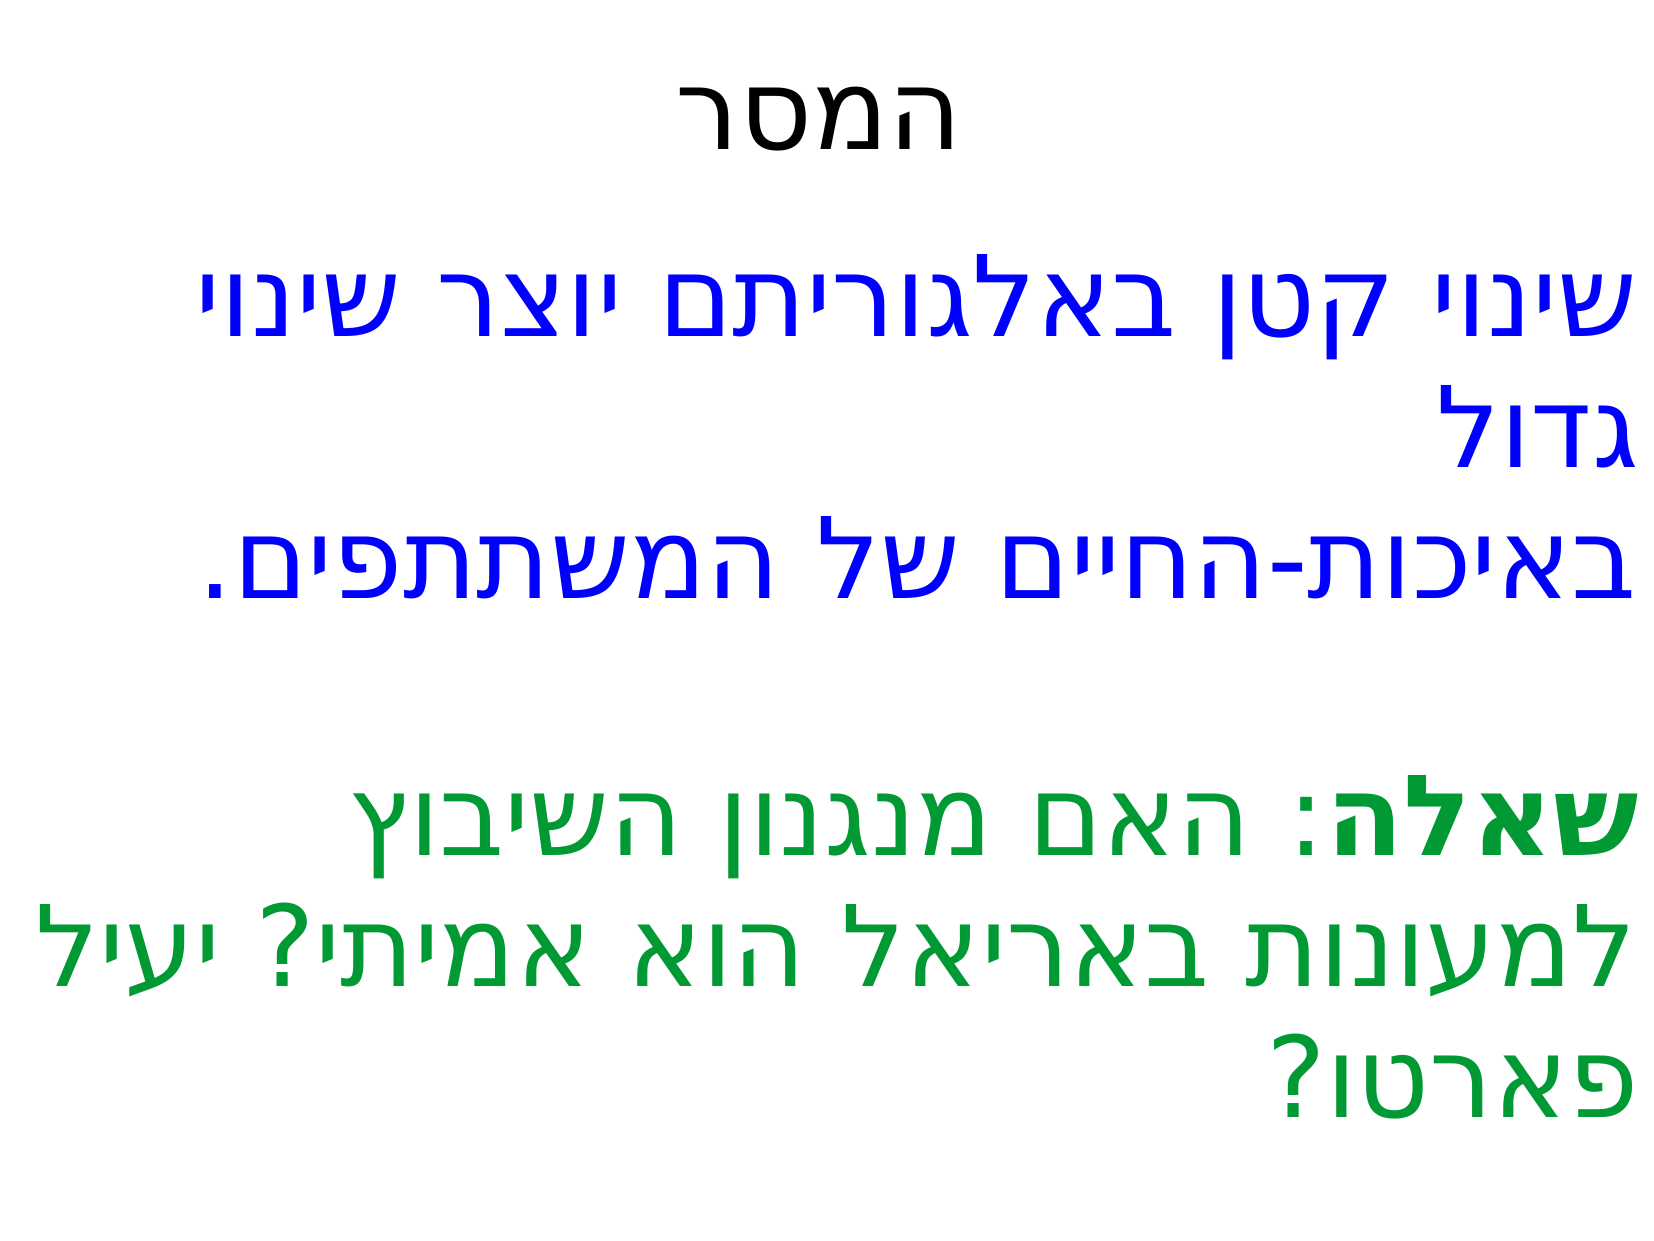

# המסר
שינוי קטן באלגוריתם יוצר שינוי גדול
באיכות-החיים של המשתתפים.
שאלה: האם מנגנון השיבוץ למעונות באריאל הוא אמיתי? יעיל פארטו?